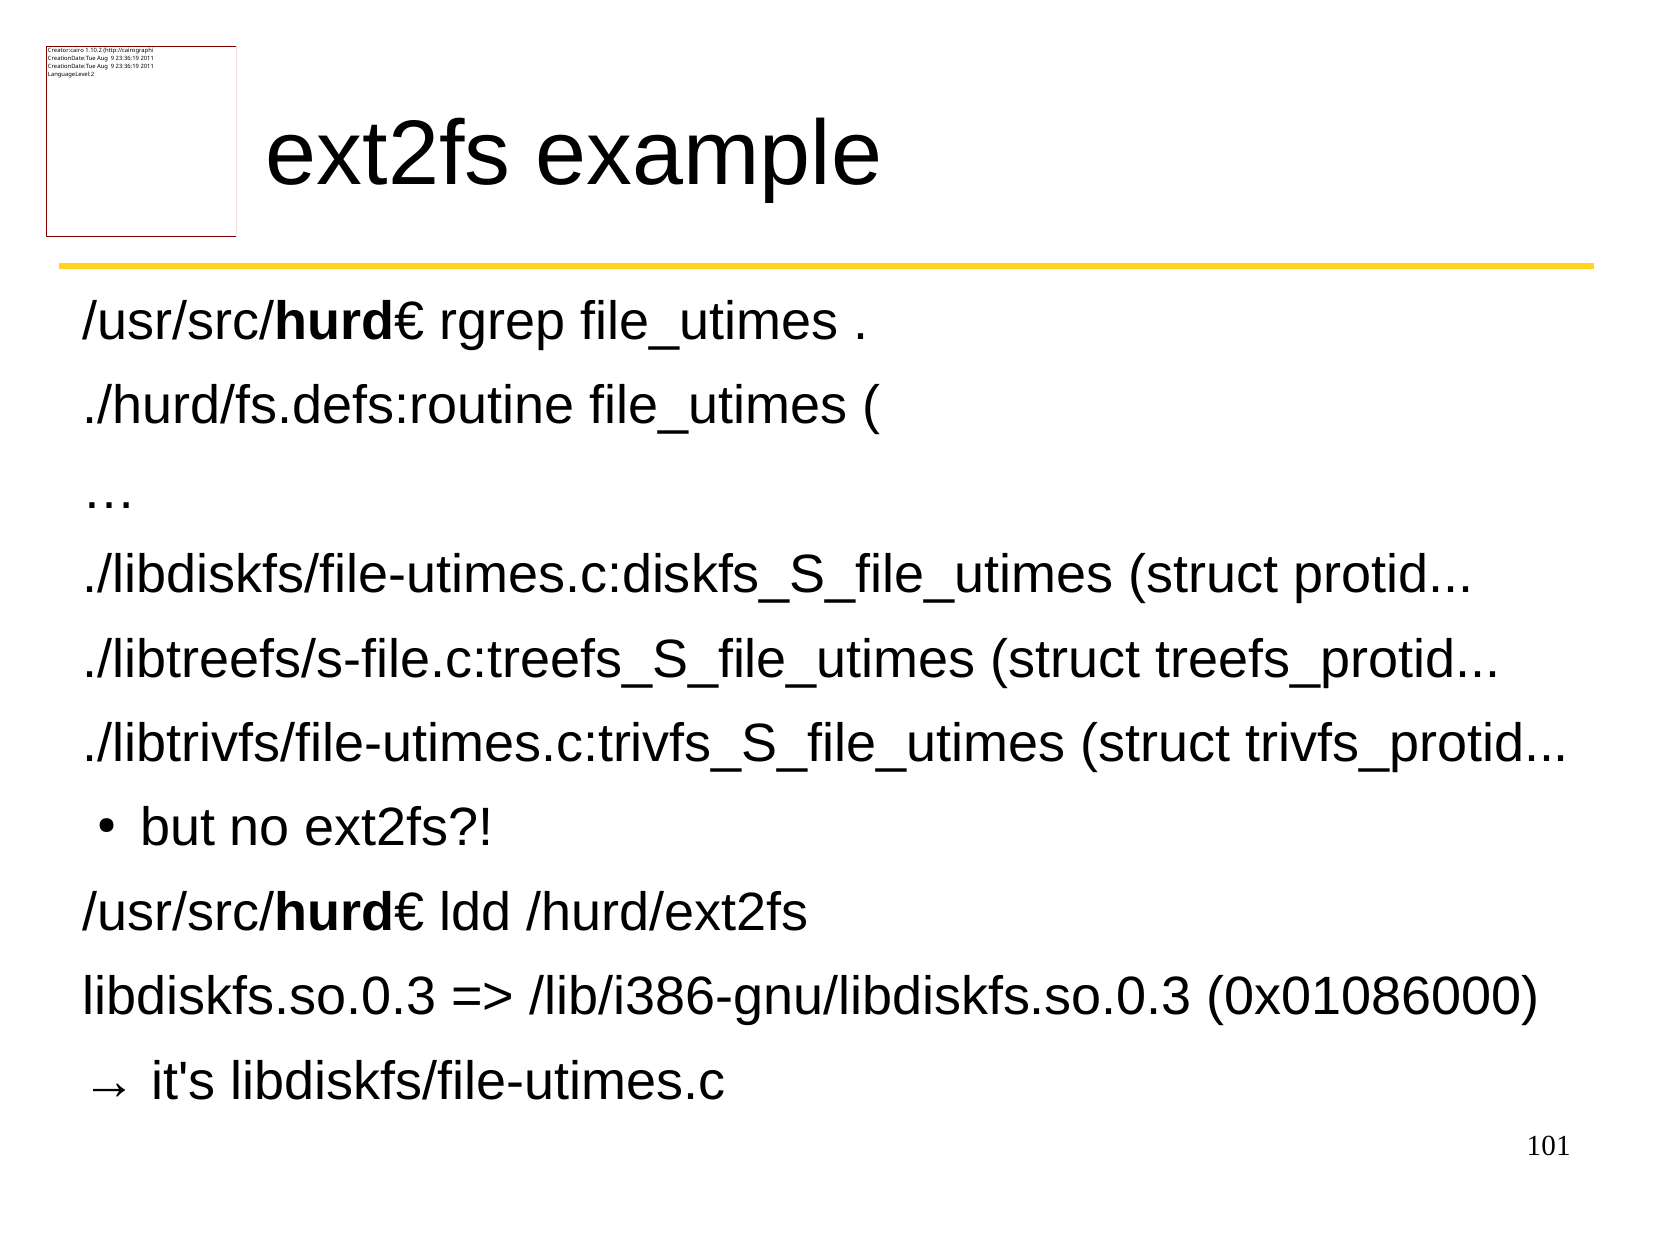

# ext2fs example
/usr/src/hurd€ rgrep file_utimes .
./hurd/fs.defs:routine file_utimes (
…
./libdiskfs/file-utimes.c:diskfs_S_file_utimes (struct protid...
./libtreefs/s-file.c:treefs_S_file_utimes (struct treefs_protid...
./libtrivfs/file-utimes.c:trivfs_S_file_utimes (struct trivfs_protid...
but no ext2fs?!
/usr/src/hurd€ ldd /hurd/ext2fs
libdiskfs.so.0.3 => /lib/i386-gnu/libdiskfs.so.0.3 (0x01086000)
→ it's libdiskfs/file-utimes.c
101